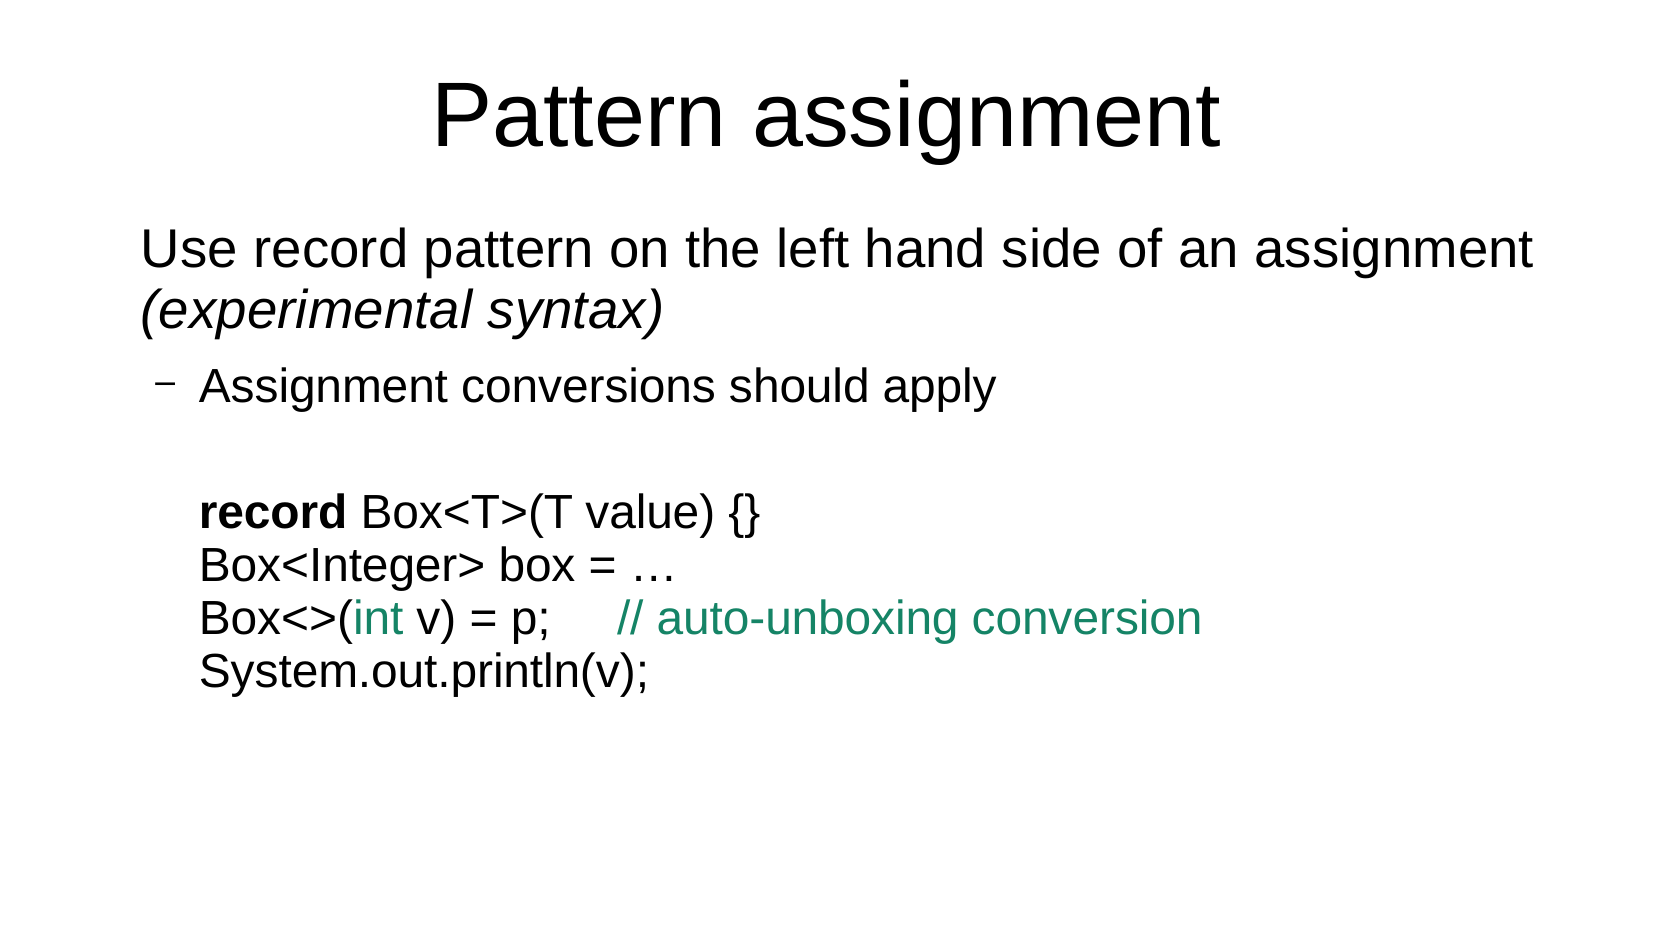

# Pattern assignment
Use record pattern on the left hand side of an assignment (experimental syntax)
Assignment conversions should apply
record Box<T>(T value) {}
Box<Integer> box = …
Box<>(int v) = p; // auto-unboxing conversion
System.out.println(v);